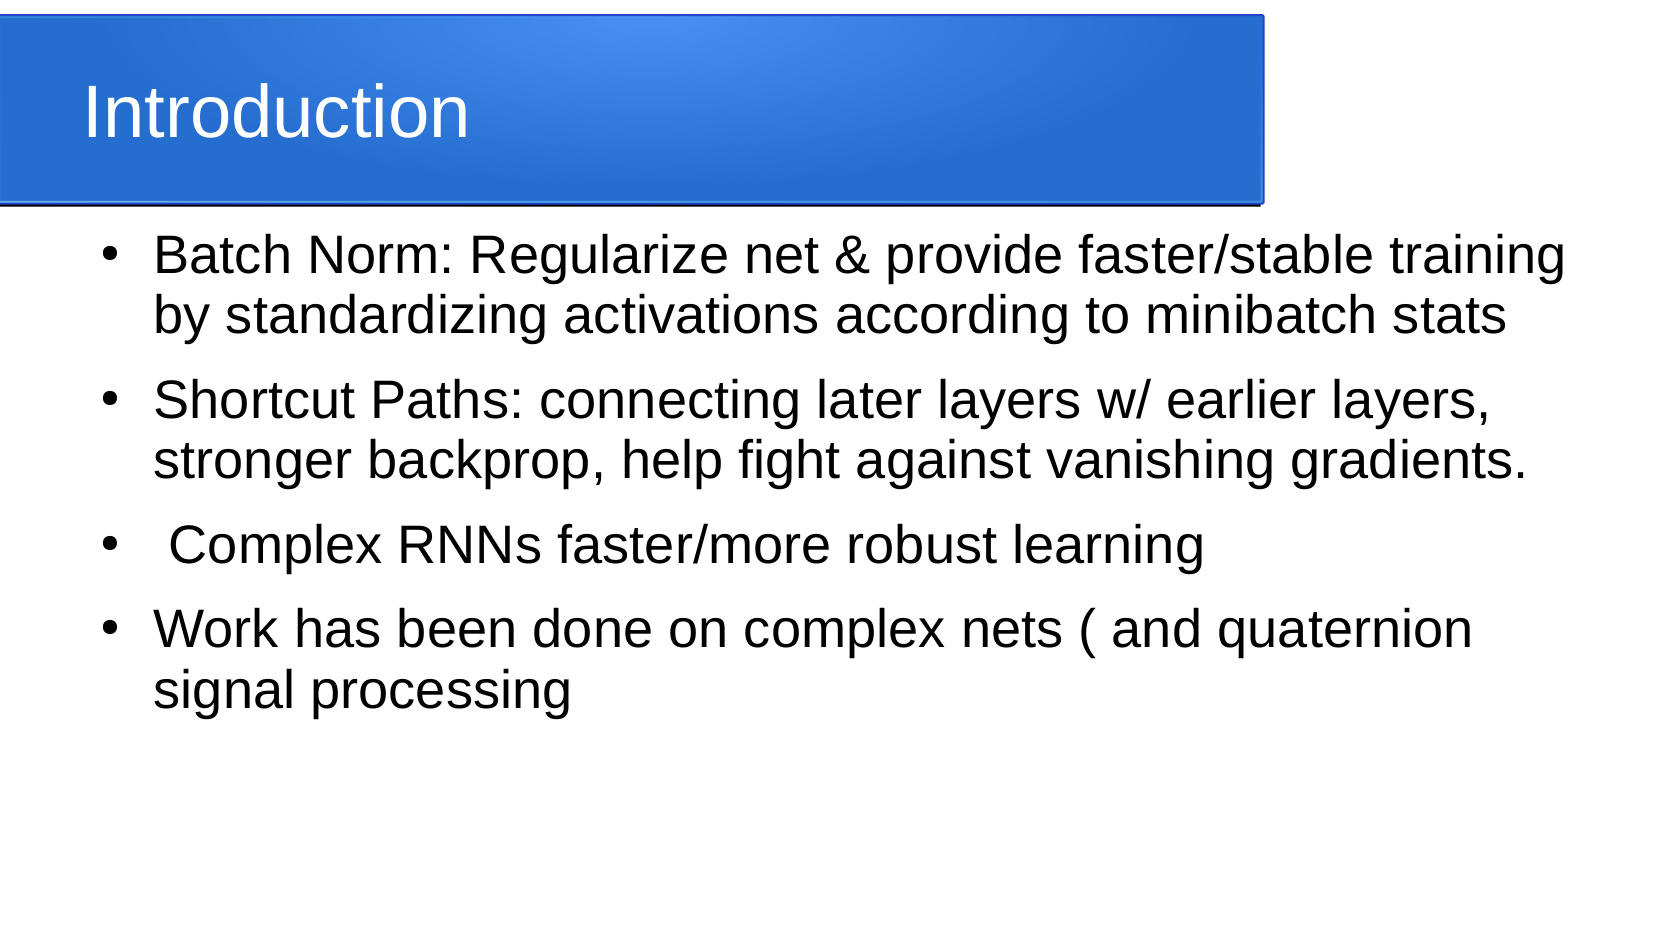

# Introduction
Batch Norm: Regularize net & provide faster/stable training by standardizing activations according to minibatch stats
Shortcut Paths: connecting later layers w/ earlier layers, stronger backprop, help fight against vanishing gradients.
 Complex RNNs faster/more robust learning
Work has been done on complex nets ( and quaternion signal processing